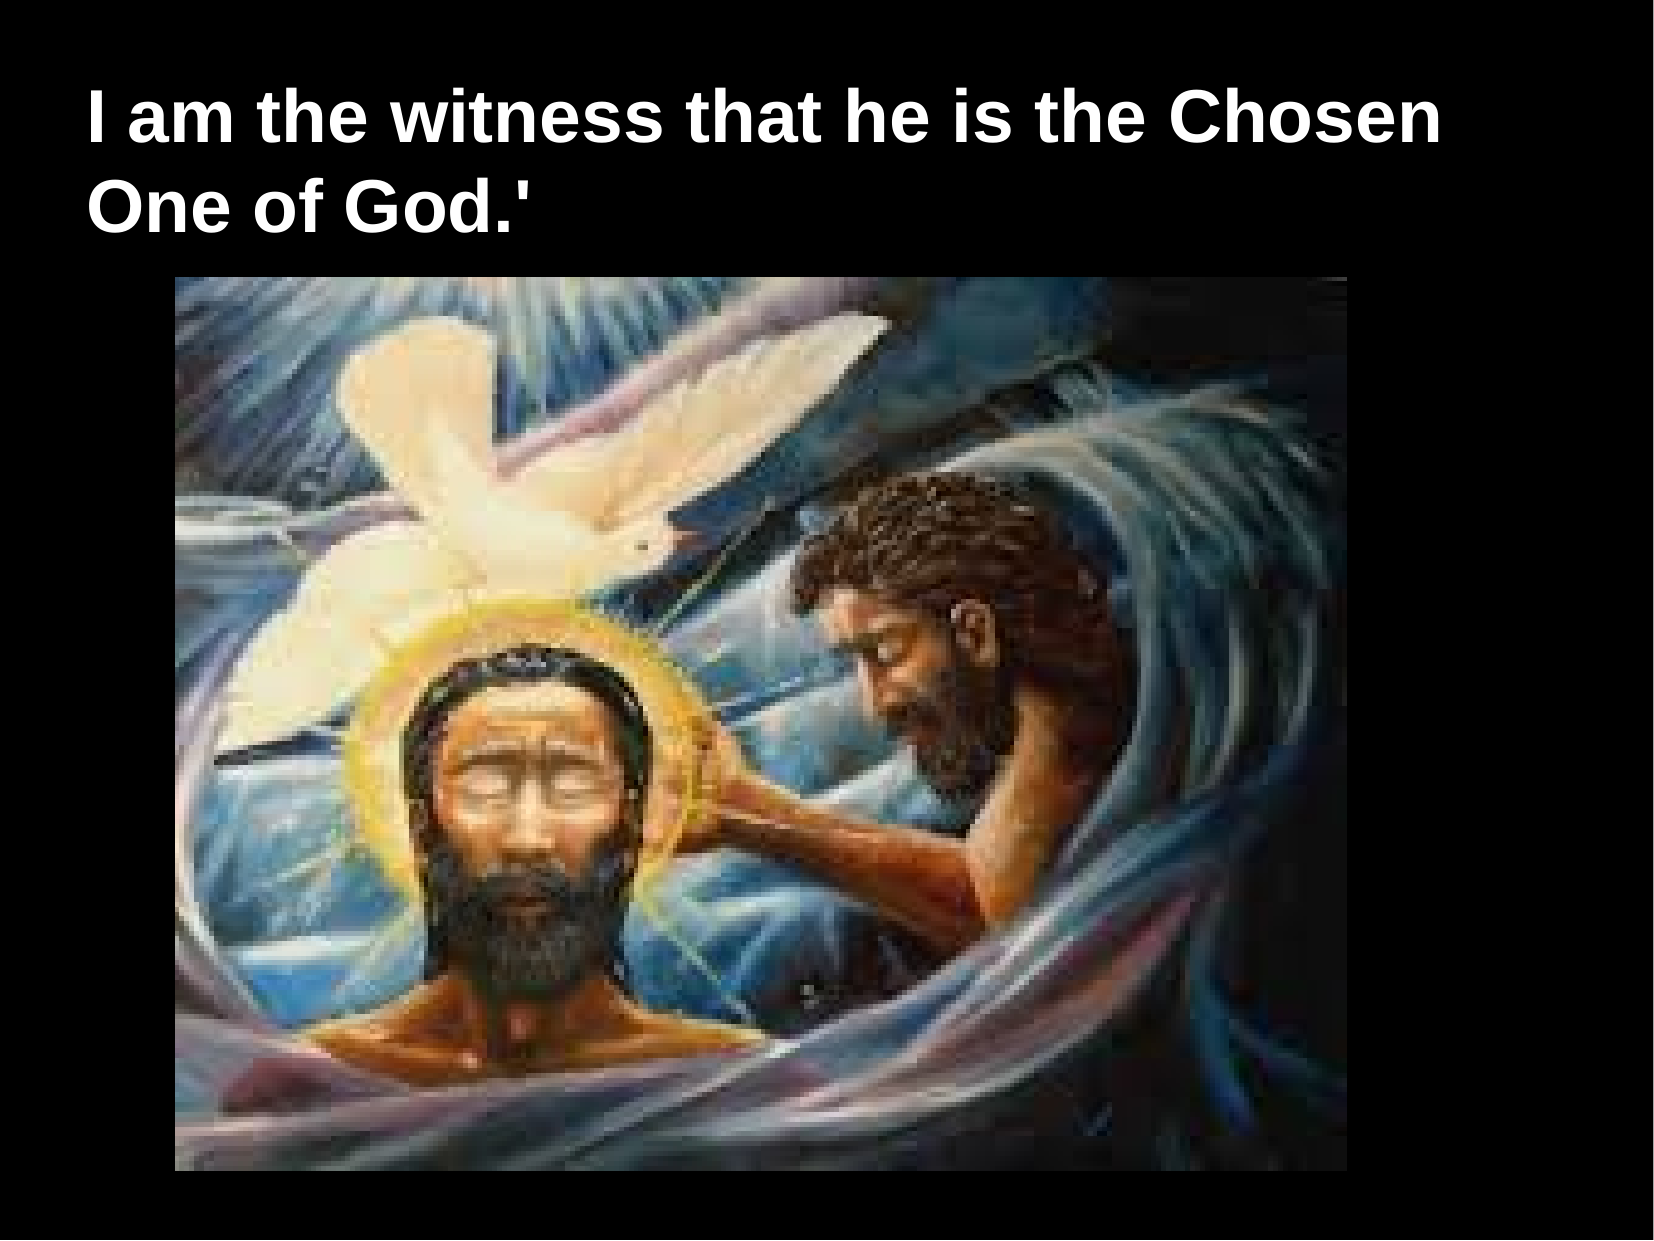

I am the witness that he is the Chosen One of God.'